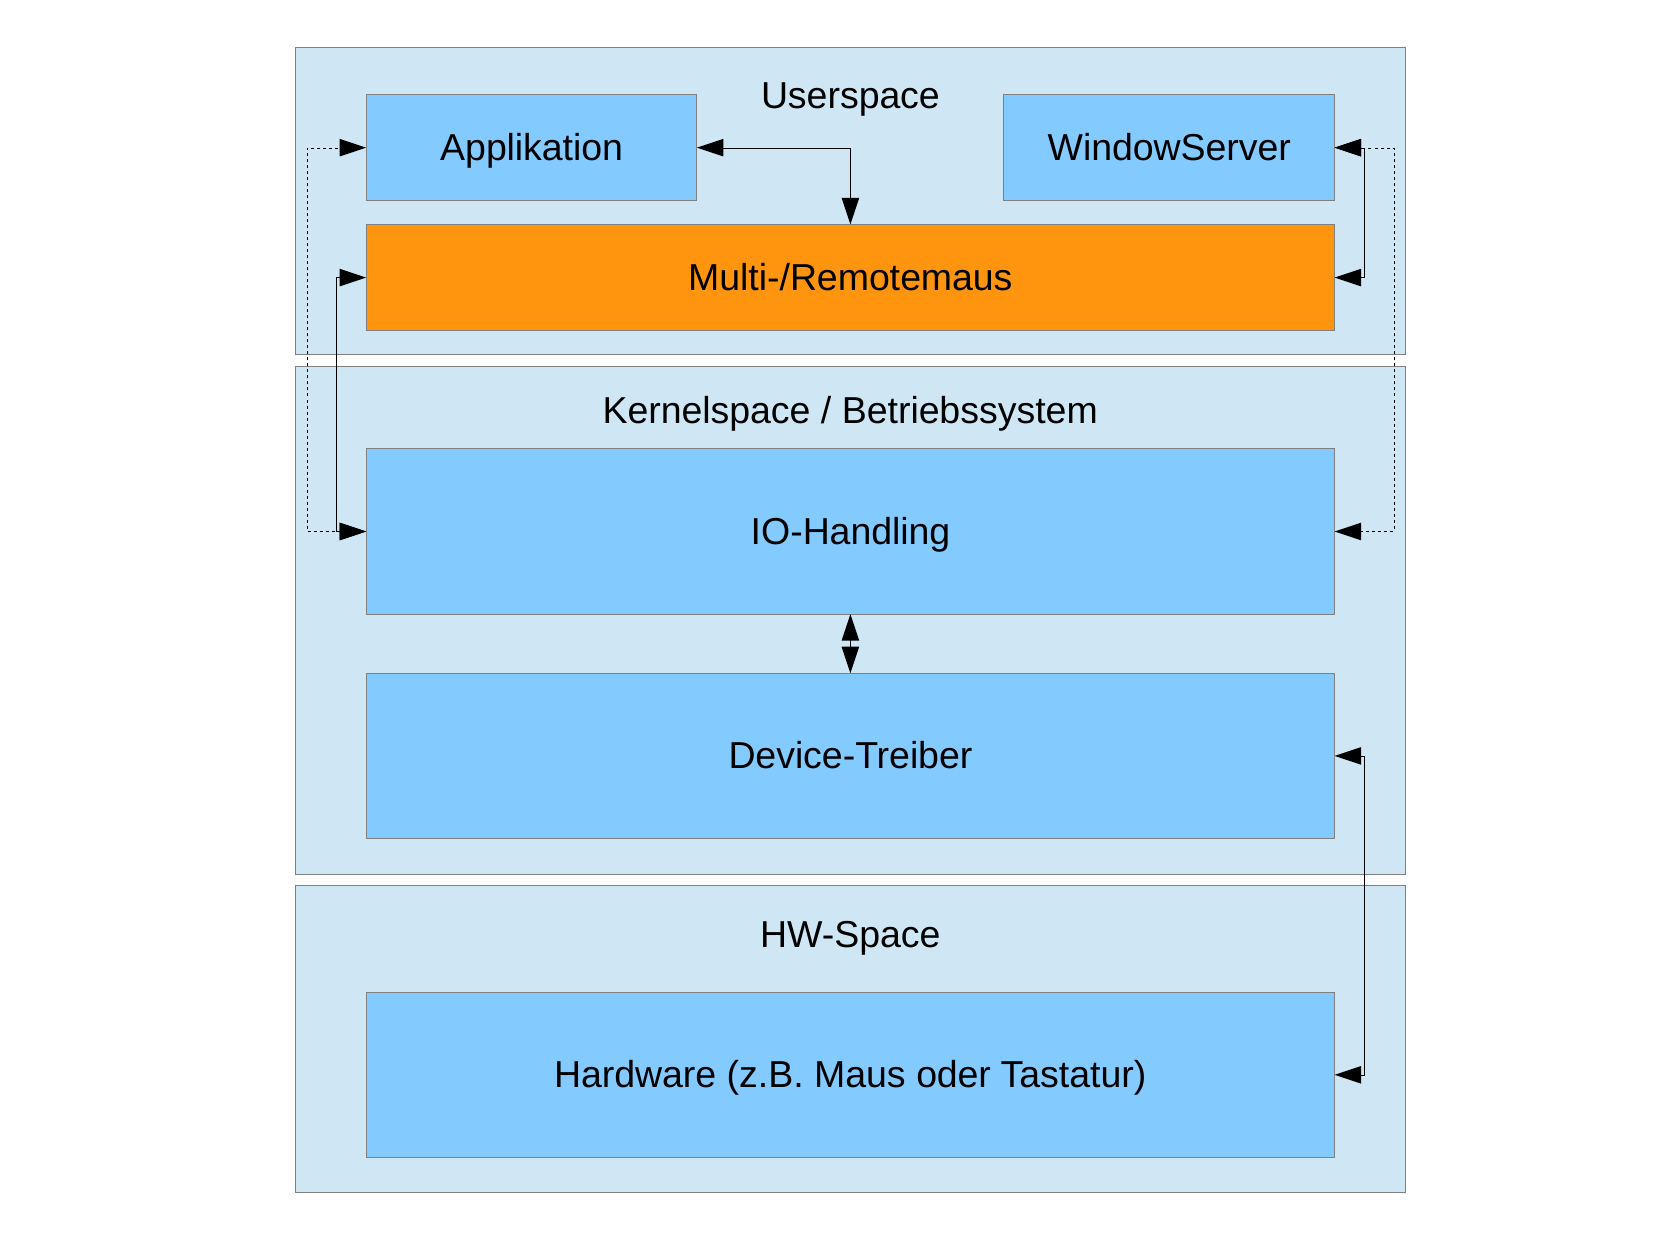

Userspace
Applikation
WindowServer
Multi-/Remotemaus
Kernelspace / Betriebssystem
IO-Handling
Device-Treiber
HW-Space
Hardware (z.B. Maus oder Tastatur)